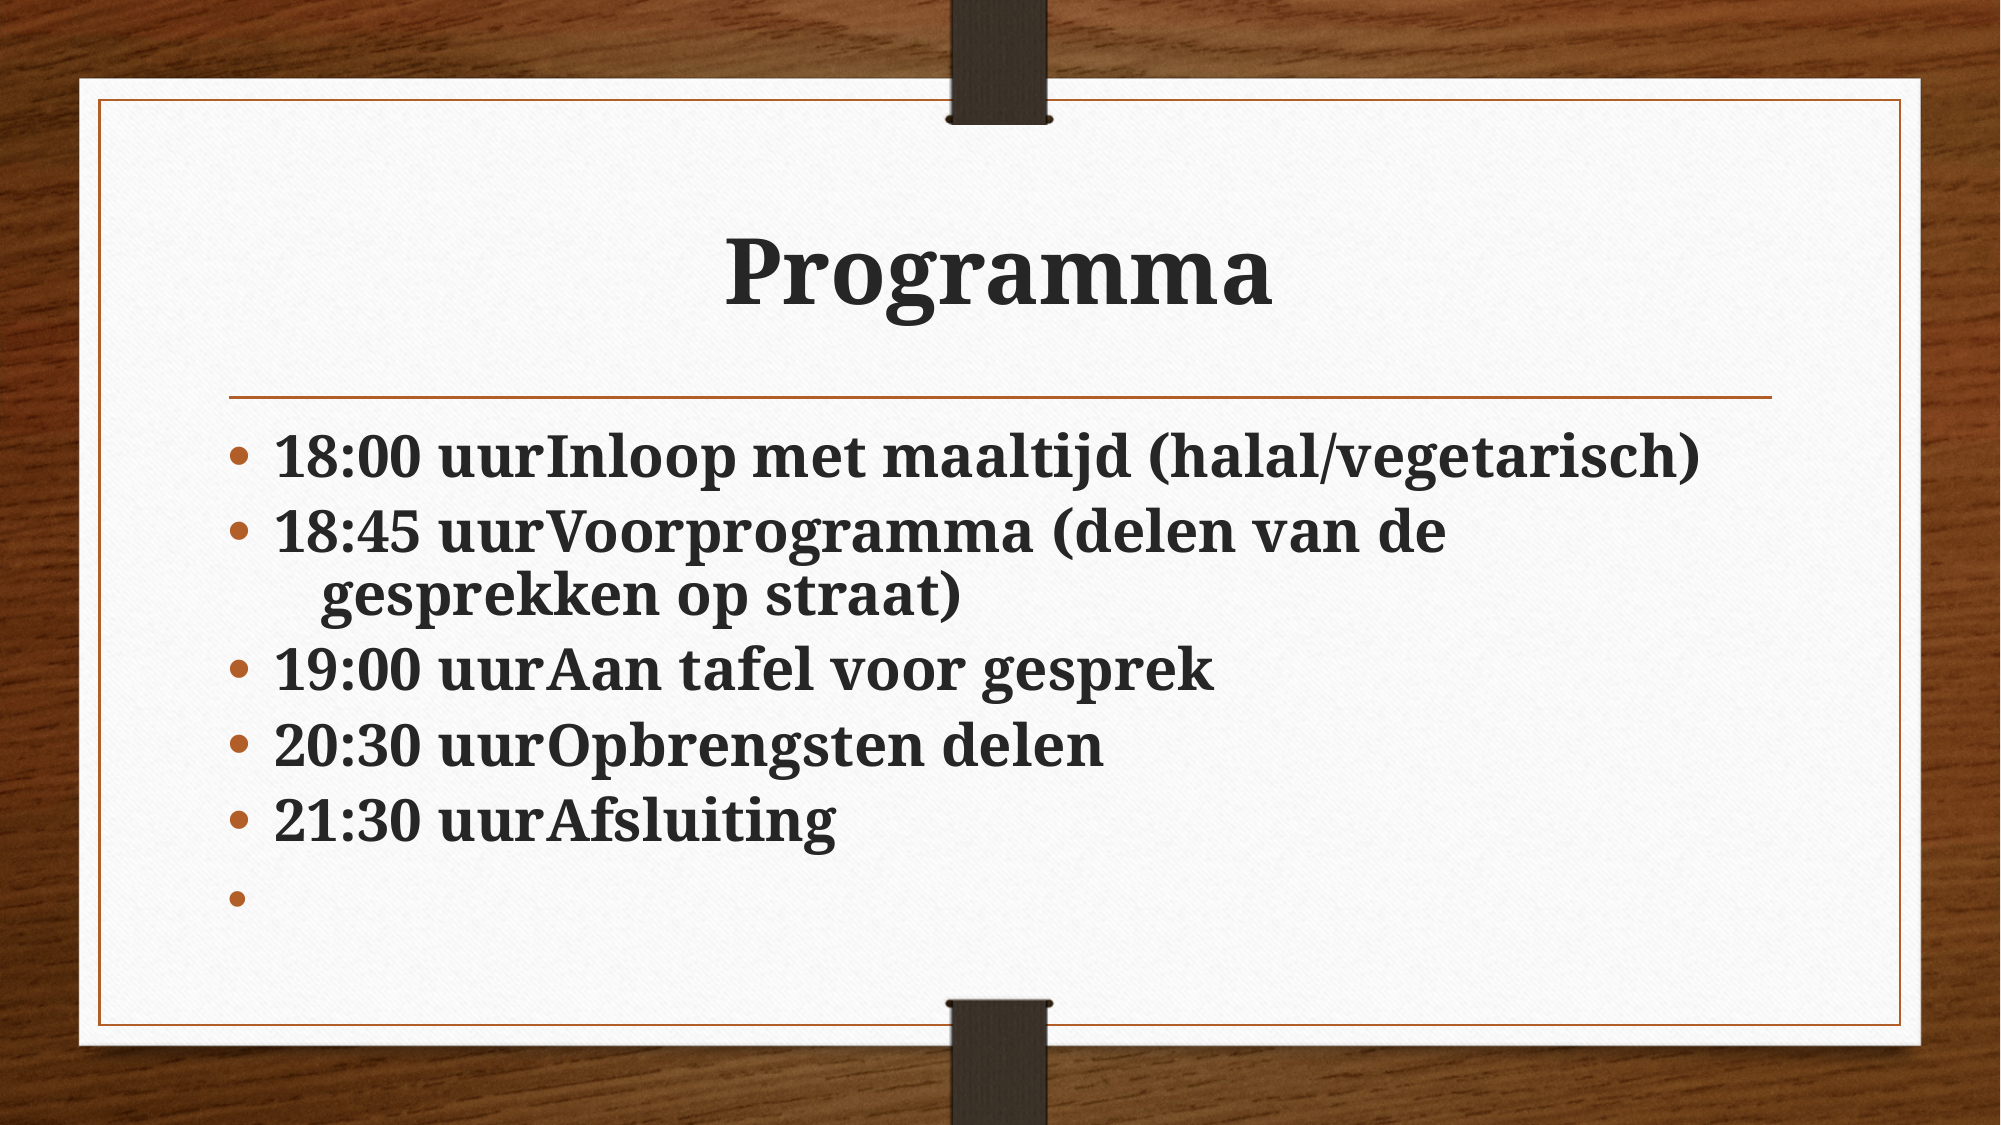

# Programma
18:00 uur	Inloop met maaltijd (halal/vegetarisch)
18:45 uur	Voorprogramma (delen van de gesprekken op straat)
19:00 uur	Aan tafel voor gesprek
20:30 uur	Opbrengsten delen
21:30 uur	Afsluiting